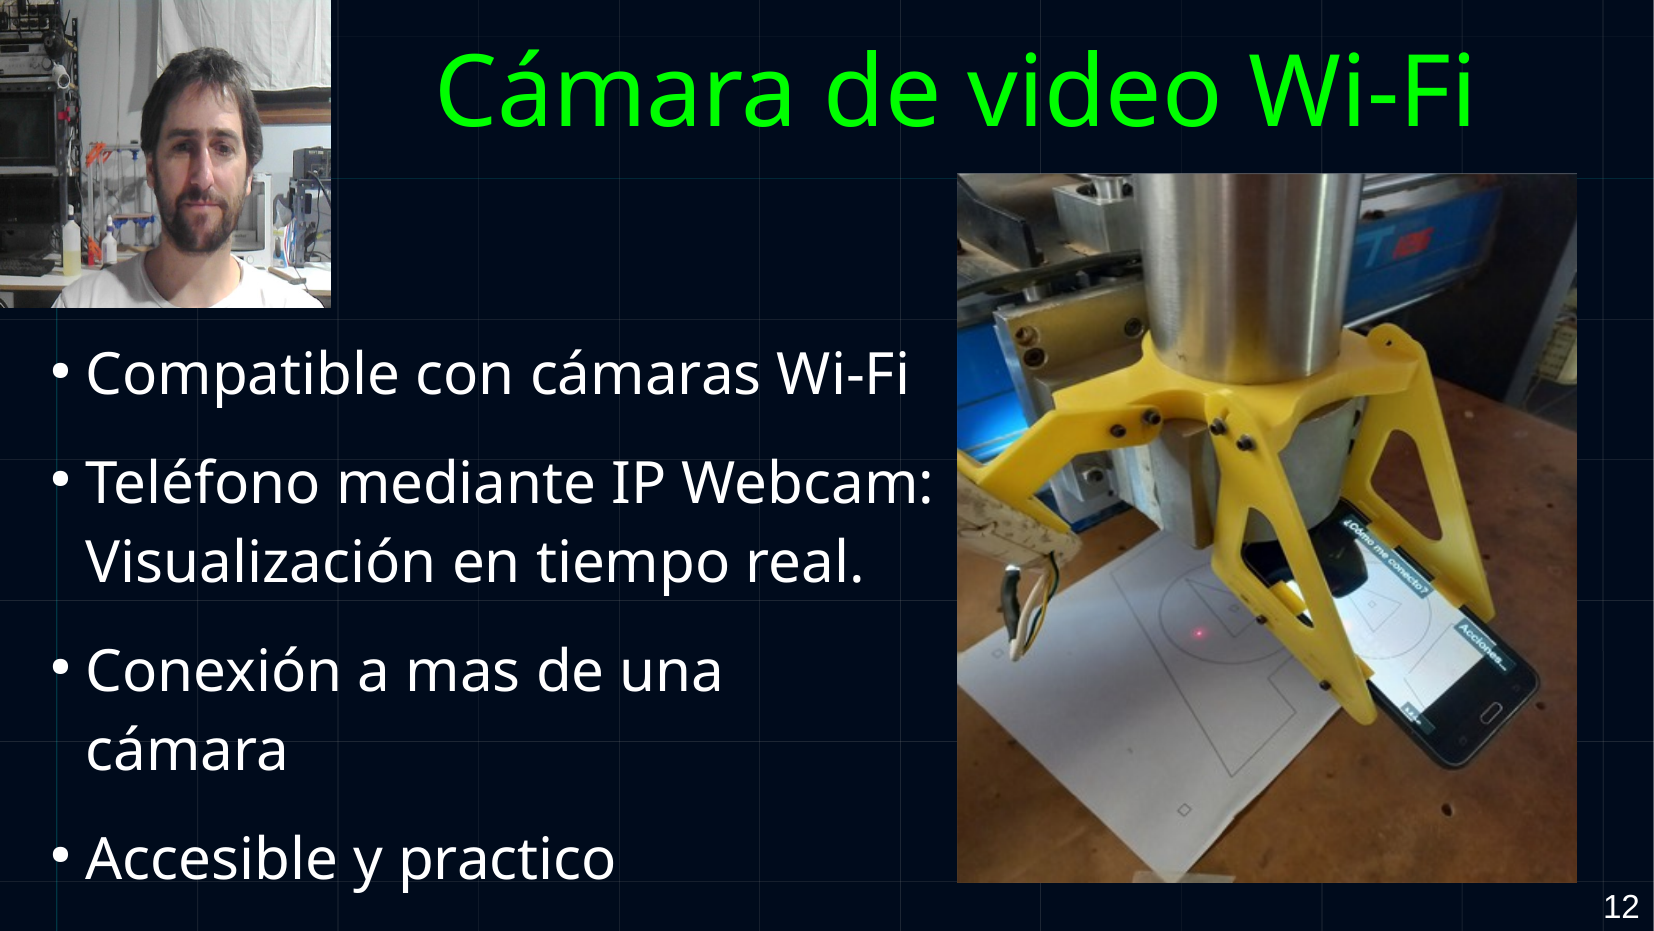

Cámara de video Wi-Fi
Compatible con cámaras Wi-Fi
Teléfono mediante IP Webcam: Visualización en tiempo real.
Conexión a mas de una cámara
Accesible y practico